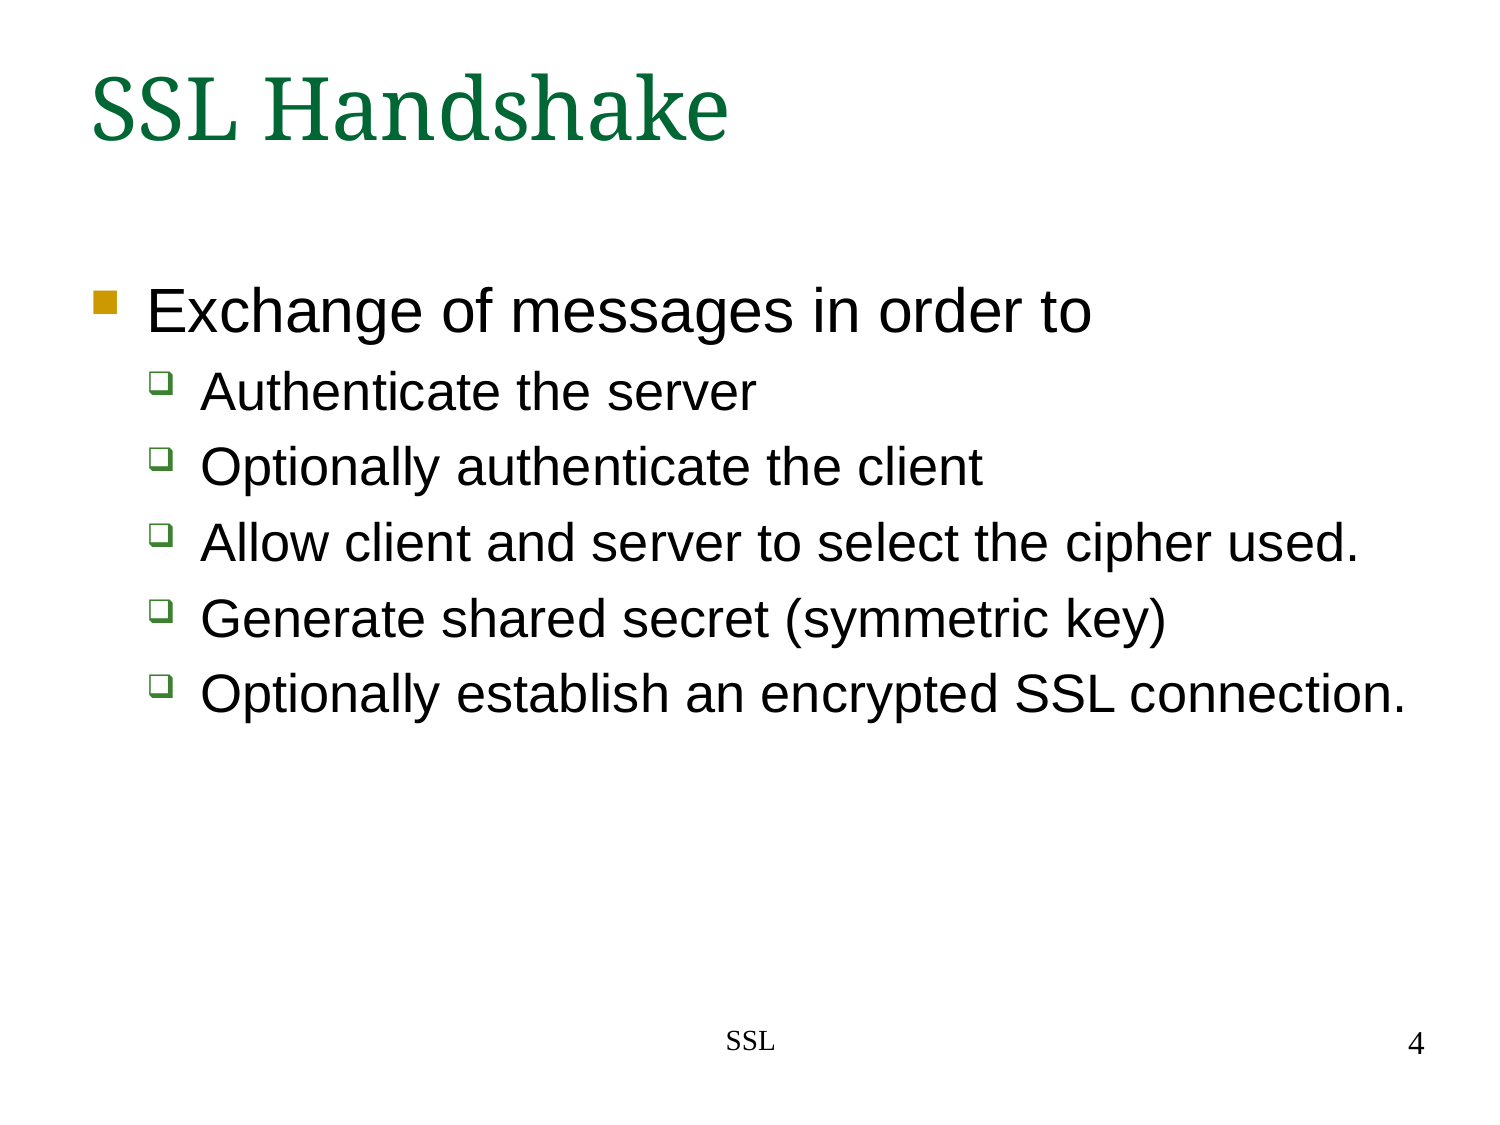

# SSL Handshake
Exchange of messages in order to
Authenticate the server
Optionally authenticate the client
Allow client and server to select the cipher used.
Generate shared secret (symmetric key)
Optionally establish an encrypted SSL connection.
SSL
4